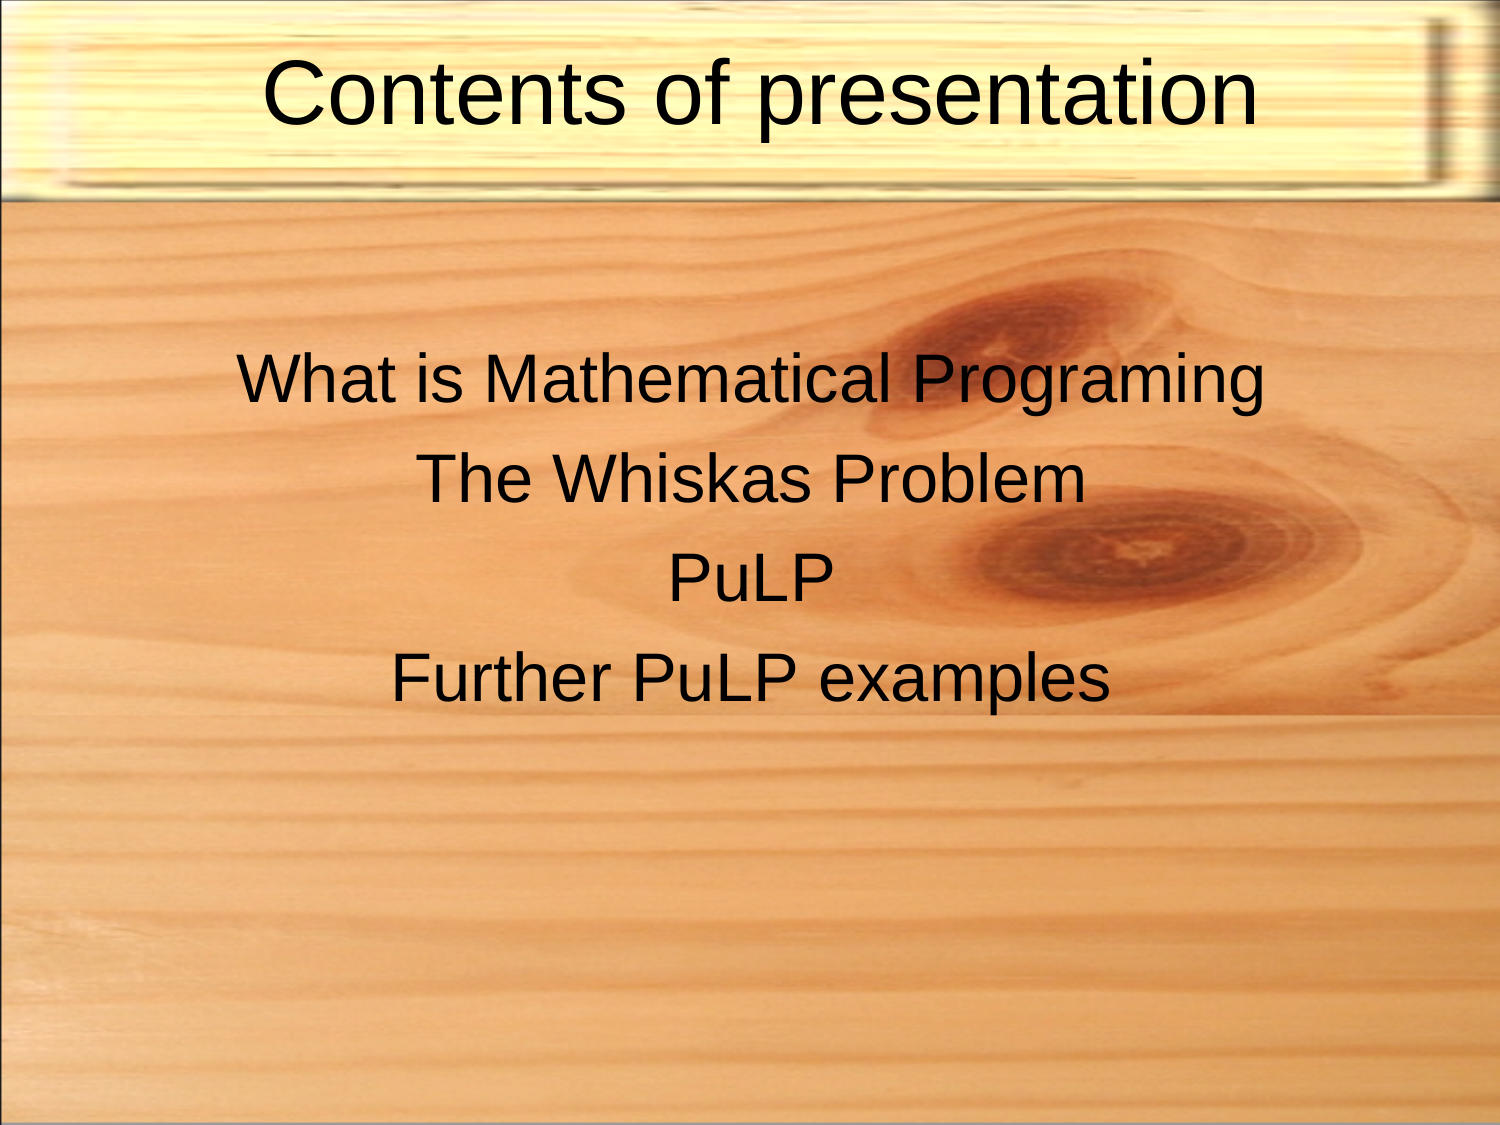

# Contents of presentation
What is Mathematical Programing
The Whiskas Problem
PuLP
Further PuLP examples